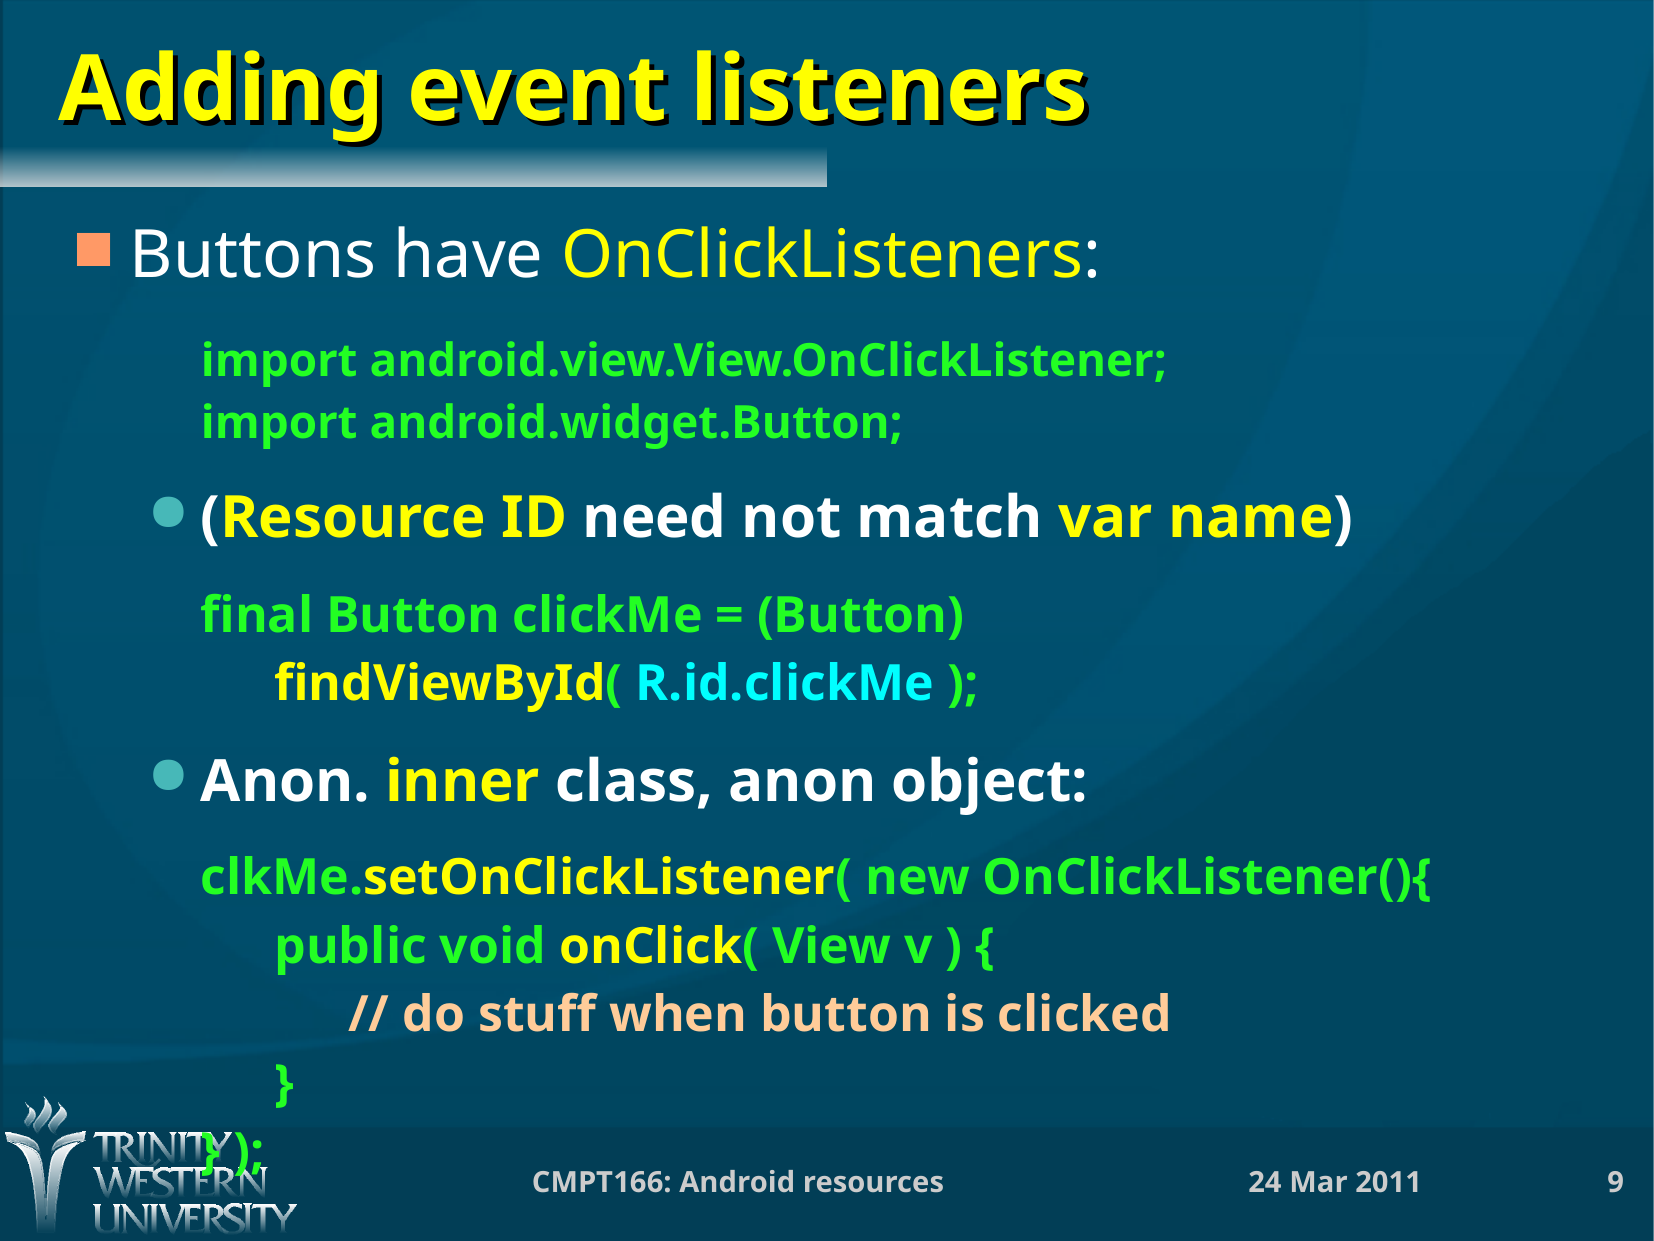

# Adding event listeners
Buttons have OnClickListeners:
import android.view.View.OnClickListener;
import android.widget.Button;
(Resource ID need not match var name)
final Button clickMe = (Button)
	findViewById( R.id.clickMe );
Anon. inner class, anon object:
clkMe.setOnClickListener( new OnClickListener(){
	public void onClick( View v ) {
		// do stuff when button is clicked
	}
} );
CMPT166: Android resources
24 Mar 2011
9